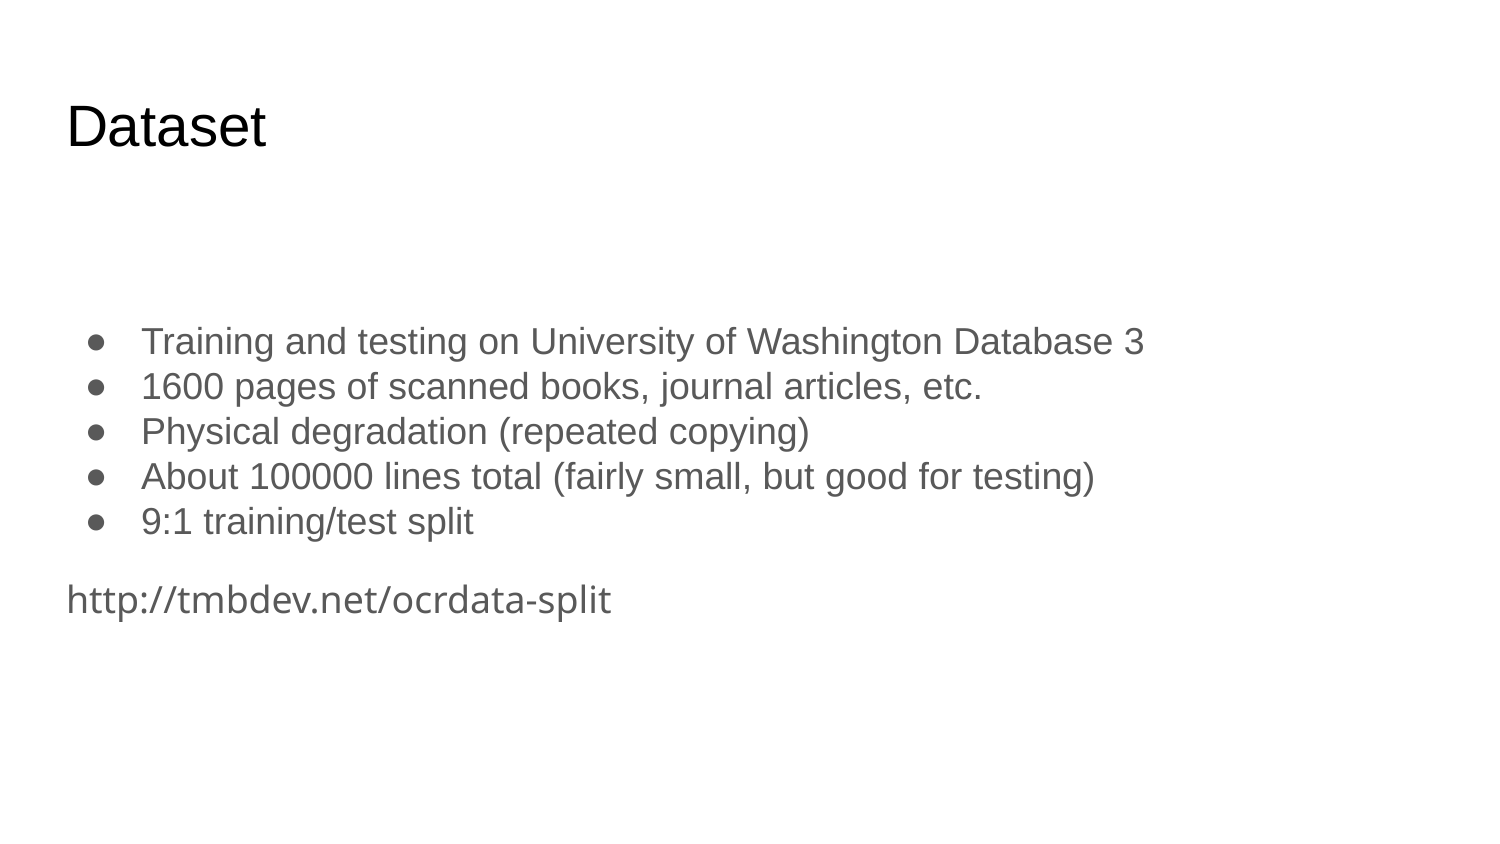

# Dataset
Training and testing on University of Washington Database 3
1600 pages of scanned books, journal articles, etc.
Physical degradation (repeated copying)
About 100000 lines total (fairly small, but good for testing)
9:1 training/test split
http://tmbdev.net/ocrdata-split